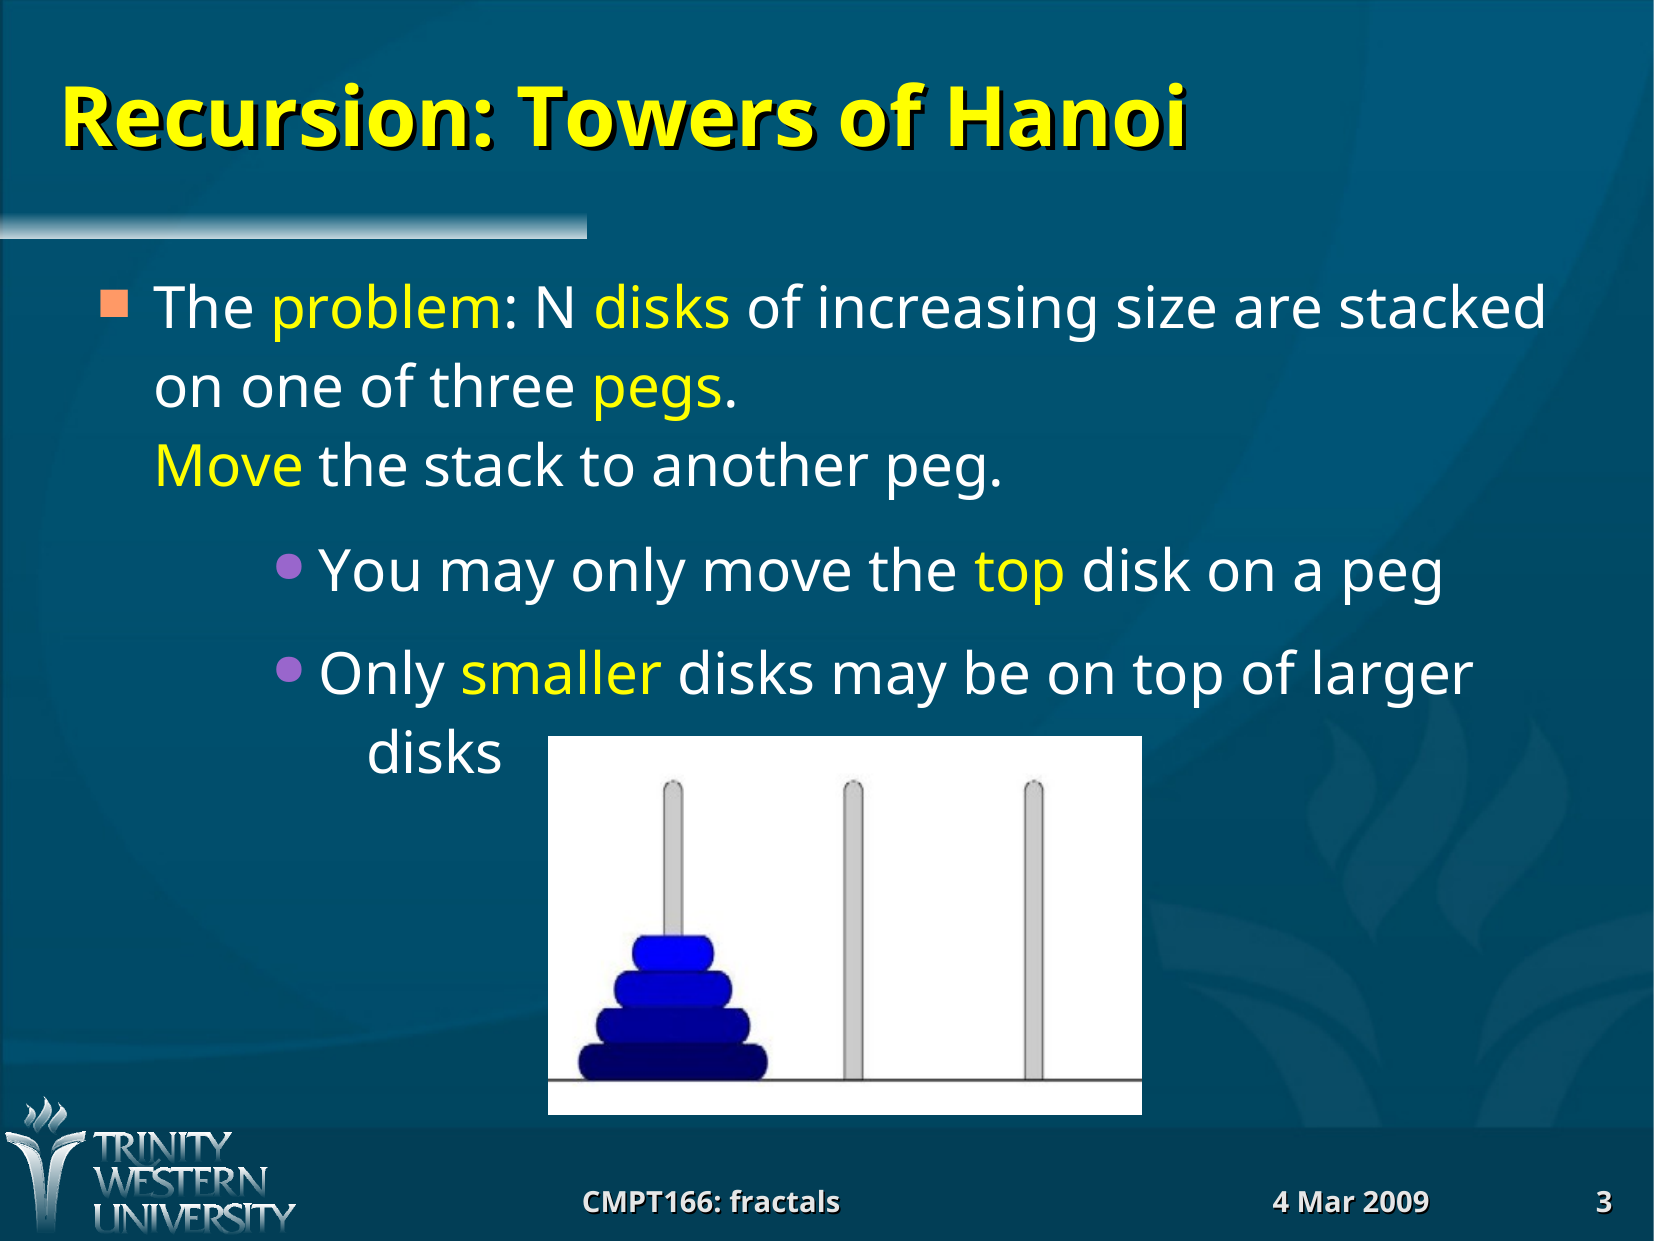

# Recursion: Towers of Hanoi
The problem: N disks of increasing size are stacked on one of three pegs.
Move the stack to another peg.
You may only move the top disk on a peg
Only smaller disks may be on top of larger disks
CMPT166: fractals
4 Mar 2009
3